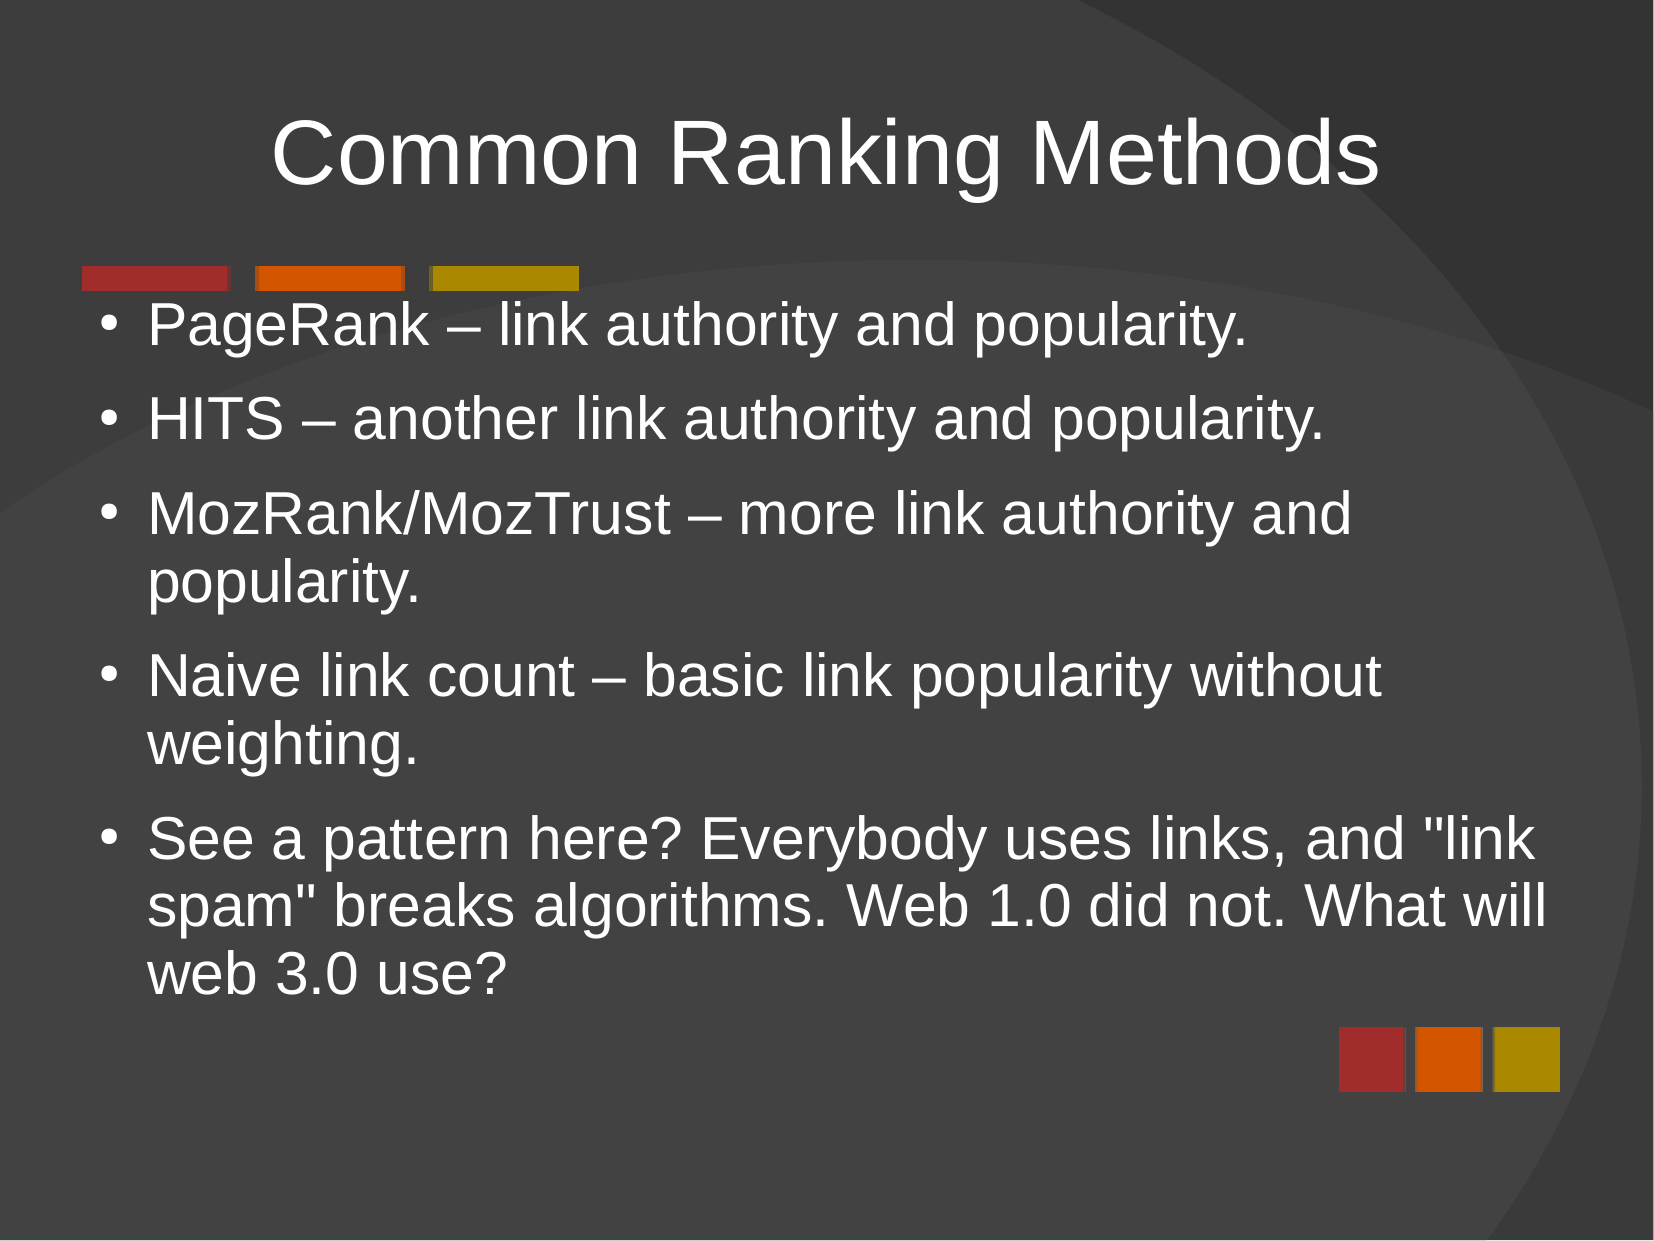

# Common Ranking Methods
PageRank – link authority and popularity.
HITS – another link authority and popularity.
MozRank/MozTrust – more link authority and popularity.
Naive link count – basic link popularity without weighting.
See a pattern here? Everybody uses links, and "link spam" breaks algorithms. Web 1.0 did not. What will web 3.0 use?